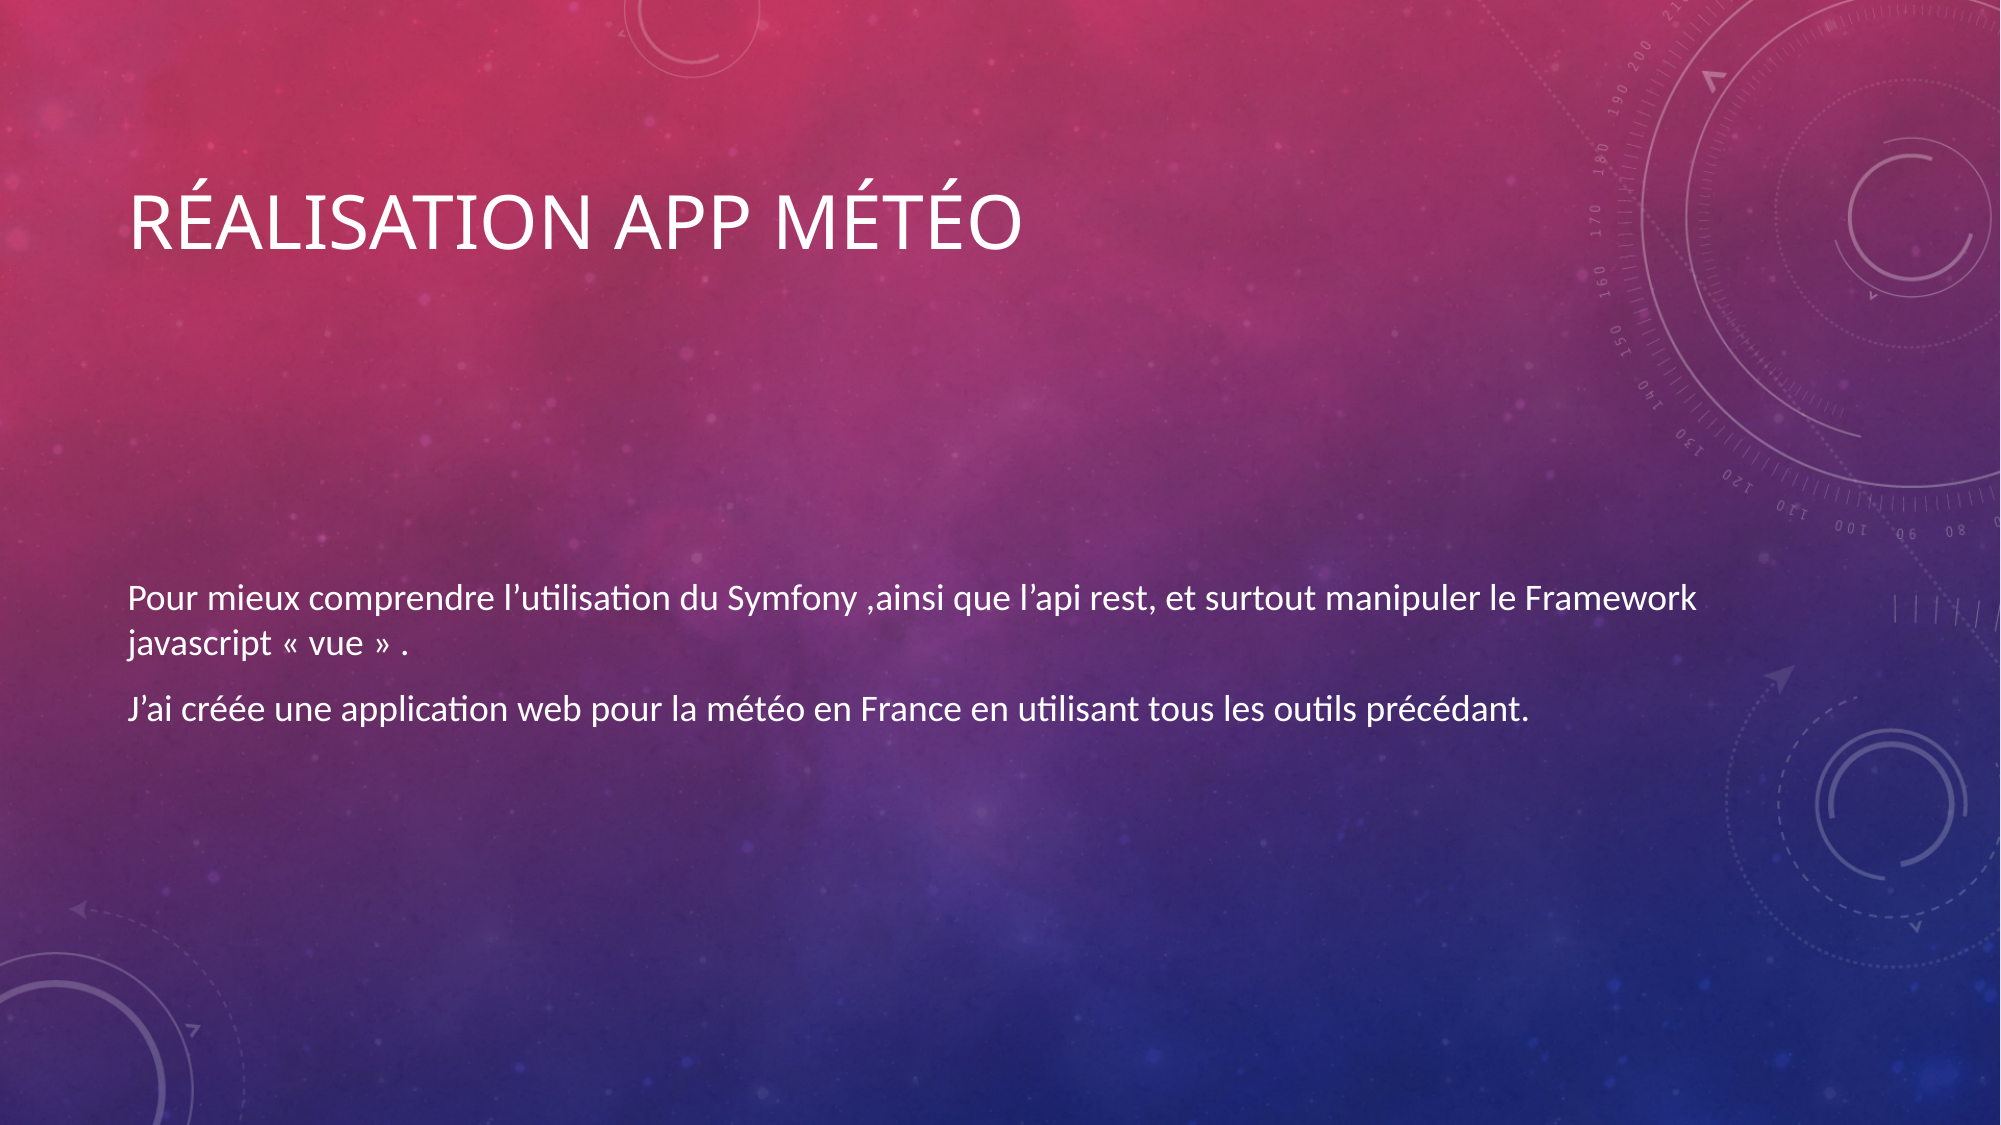

# Réalisation app météo
Pour mieux comprendre l’utilisation du Symfony ,ainsi que l’api rest, et surtout manipuler le Framework javascript « vue » .
J’ai créée une application web pour la météo en France en utilisant tous les outils précédant.